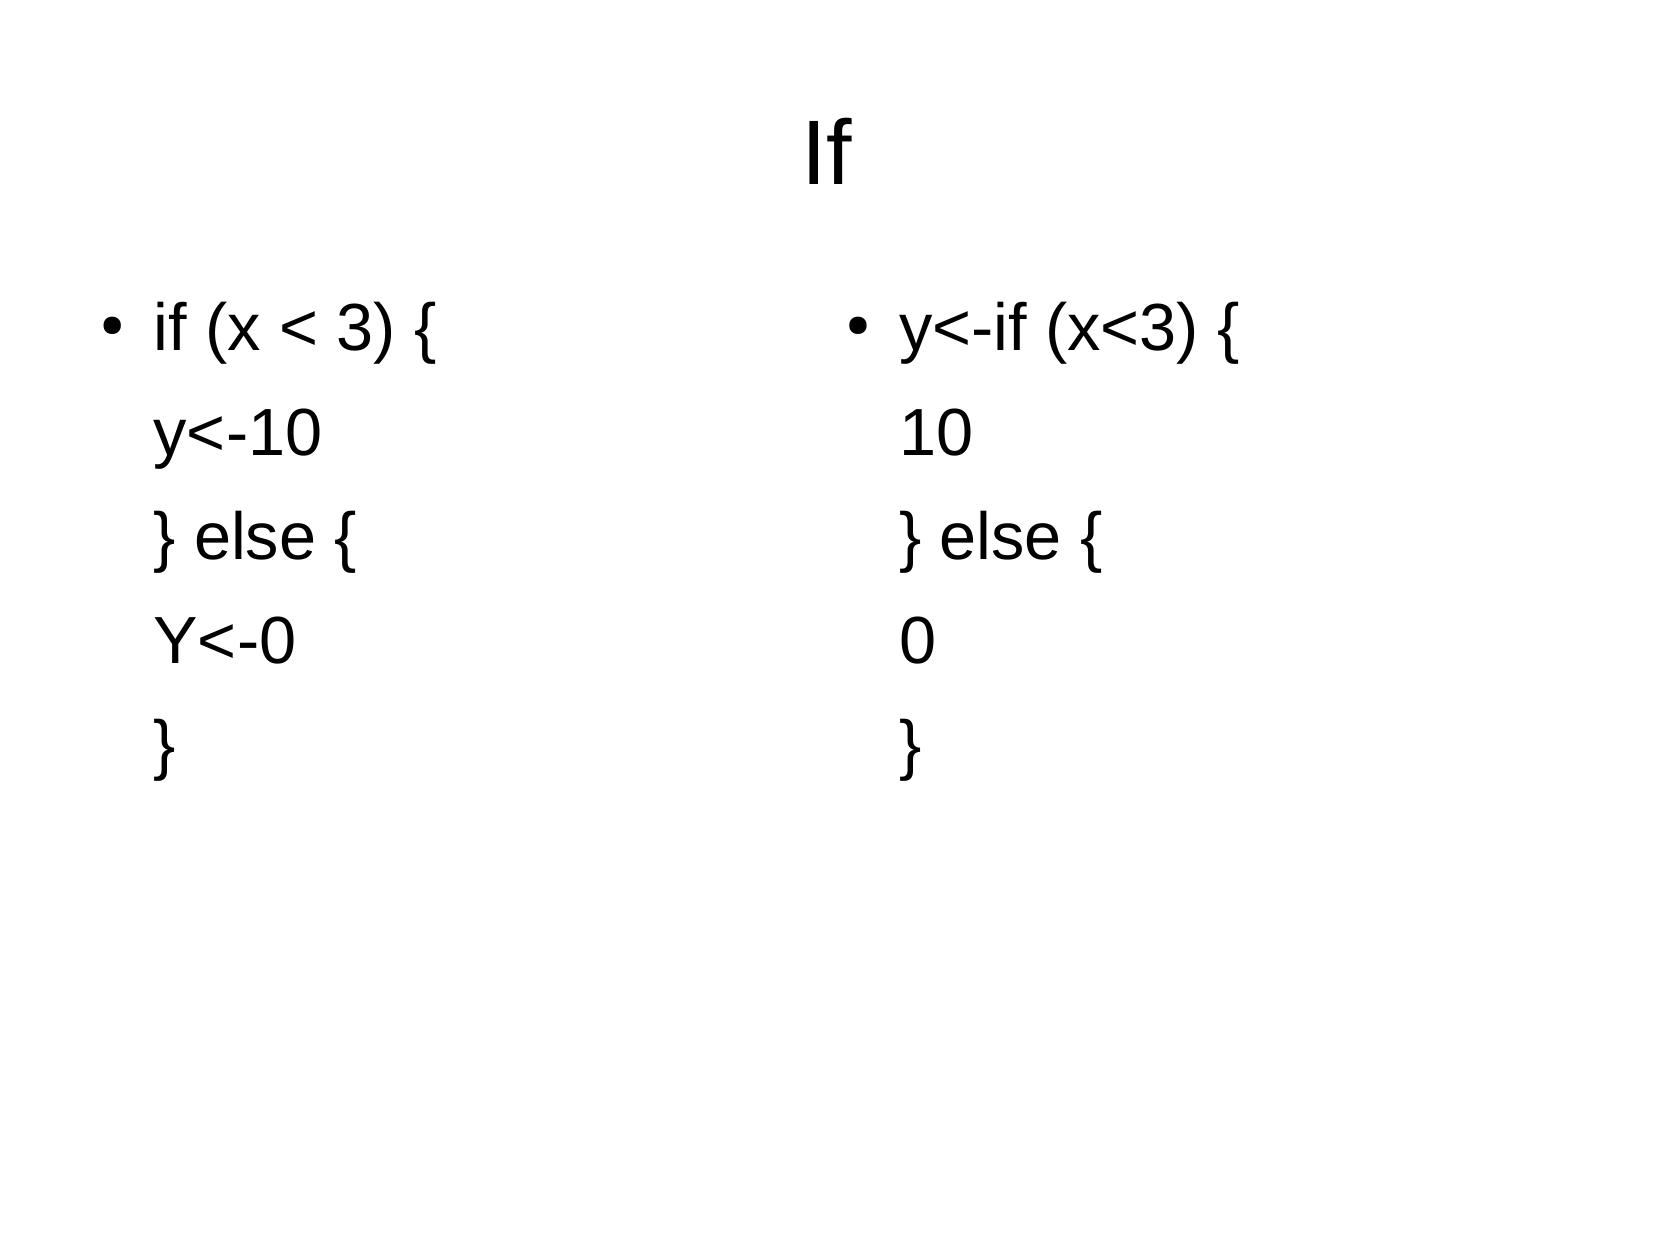

# If
if (x < 3) {
y<-10
} else {
Y<-0
}
y<-if (x<3) {
10
} else {
0
}